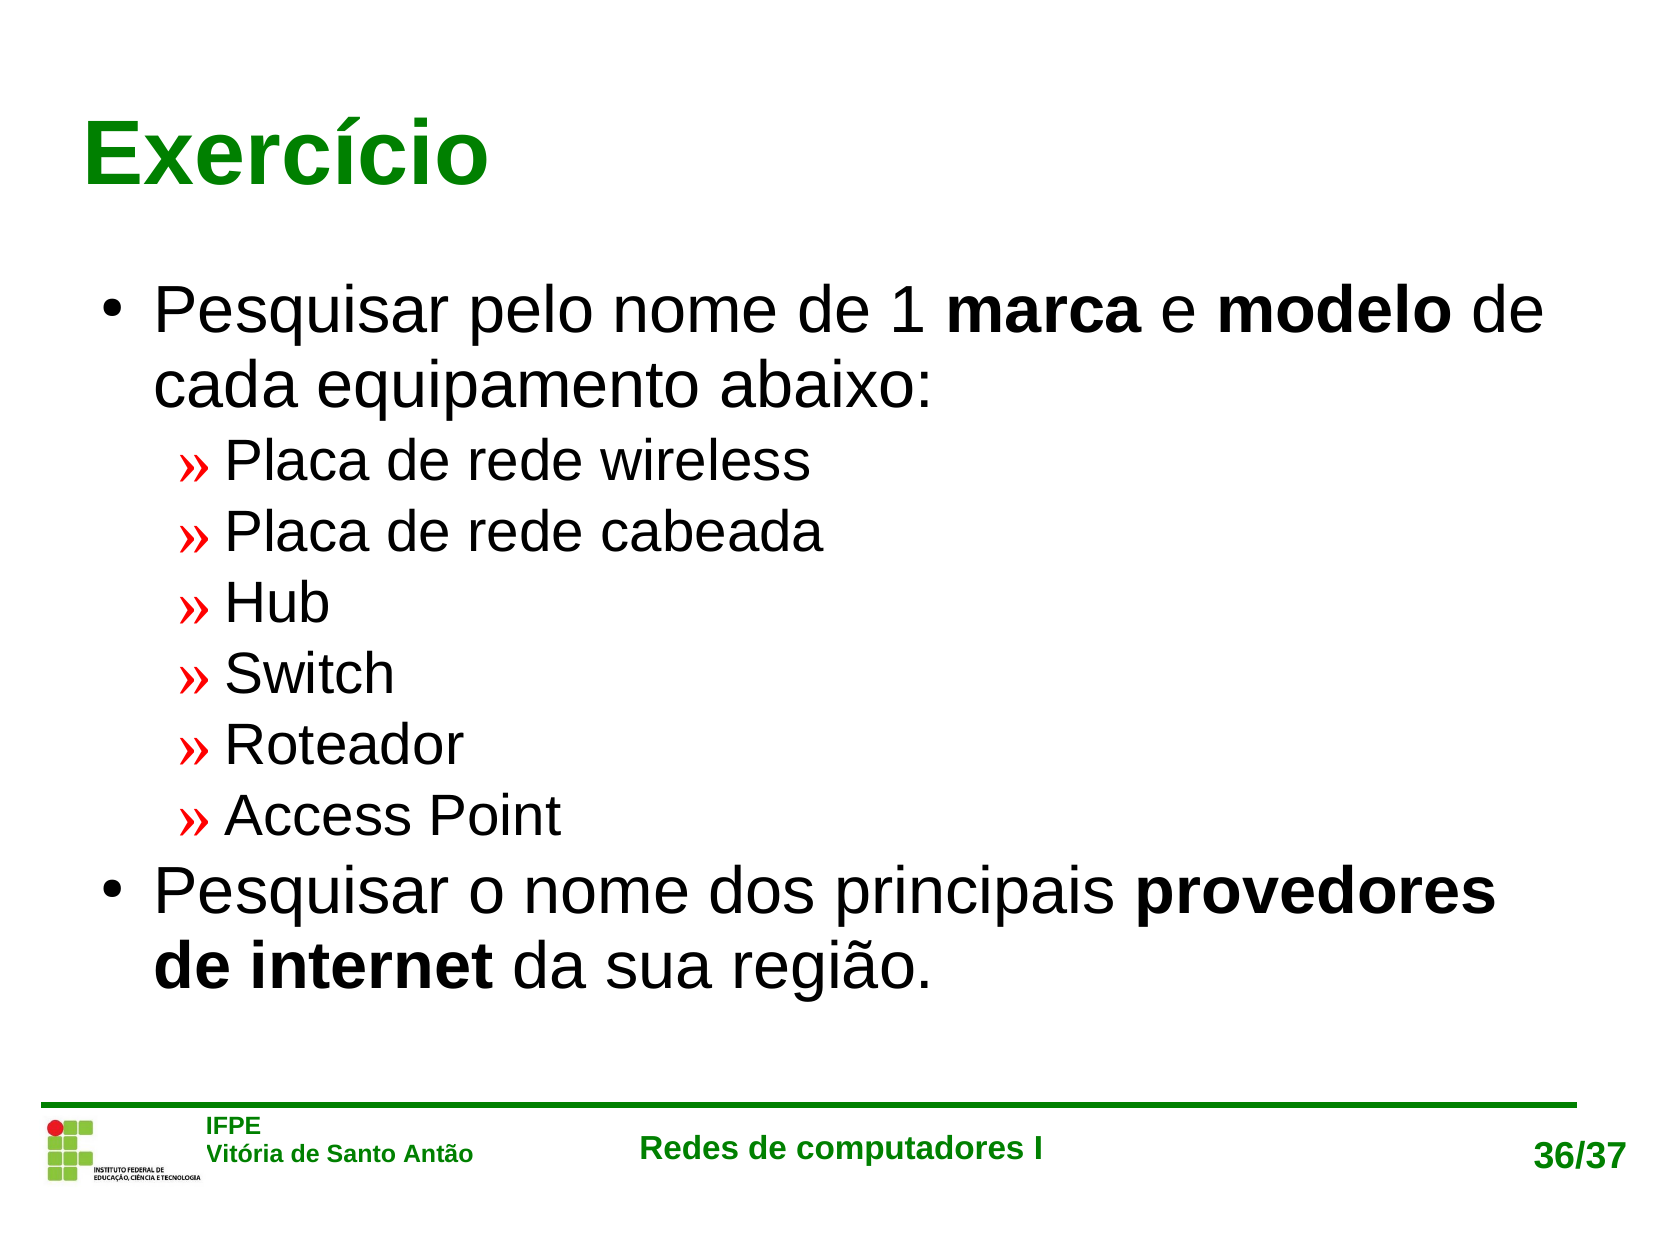

# Exercício
Pesquisar pelo nome de 1 marca e modelo de cada equipamento abaixo:
Placa de rede wireless
Placa de rede cabeada
Hub
Switch
Roteador
Access Point
Pesquisar o nome dos principais provedores de internet da sua região.